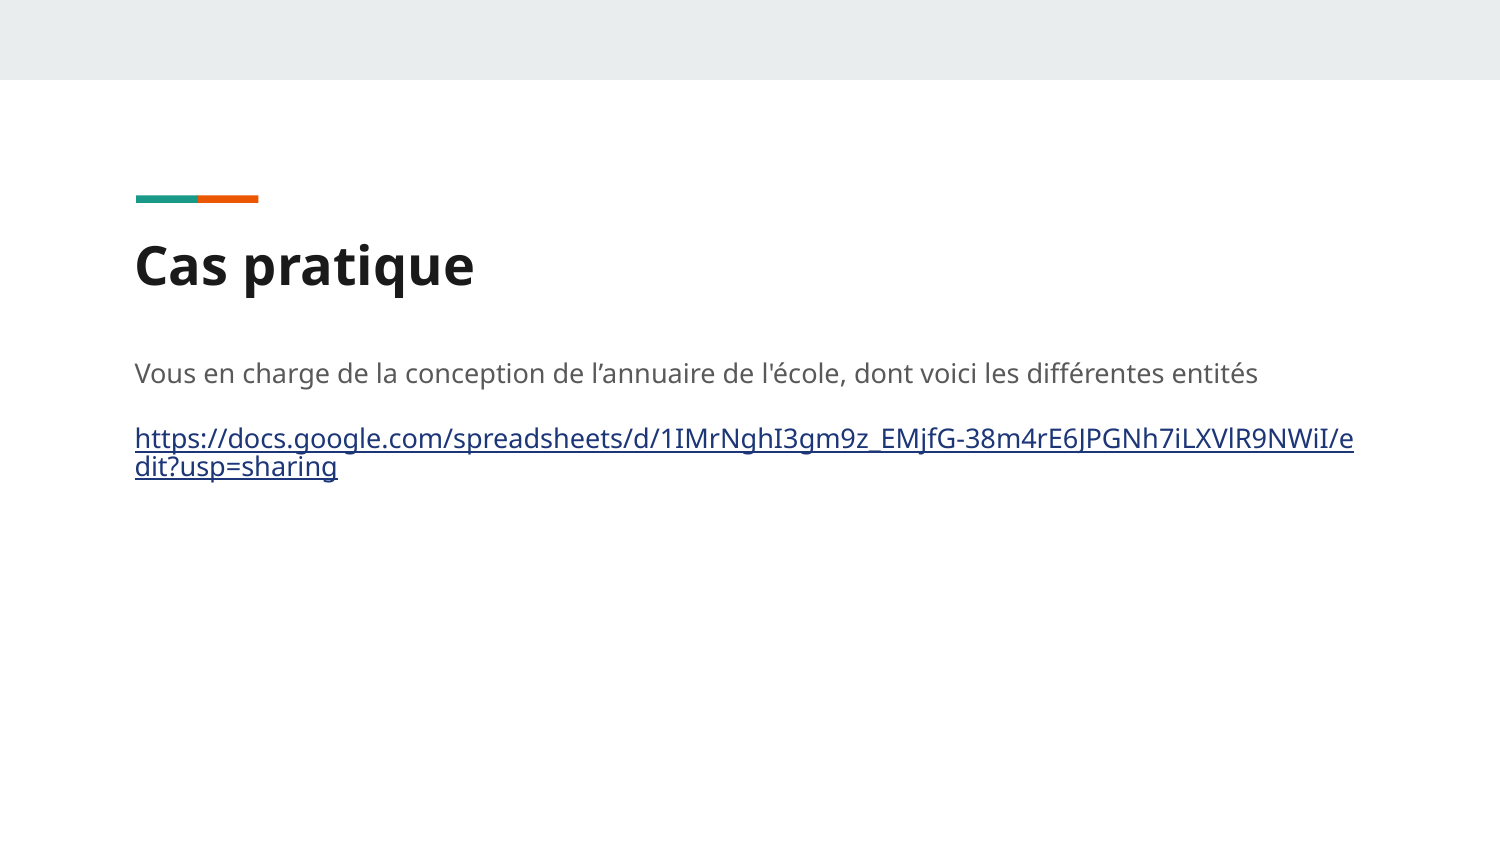

# Cas pratique
Vous en charge de la conception de l’annuaire de l'école, dont voici les différentes entités
https://docs.google.com/spreadsheets/d/1IMrNghI3gm9z_EMjfG-38m4rE6JPGNh7iLXVlR9NWiI/edit?usp=sharing